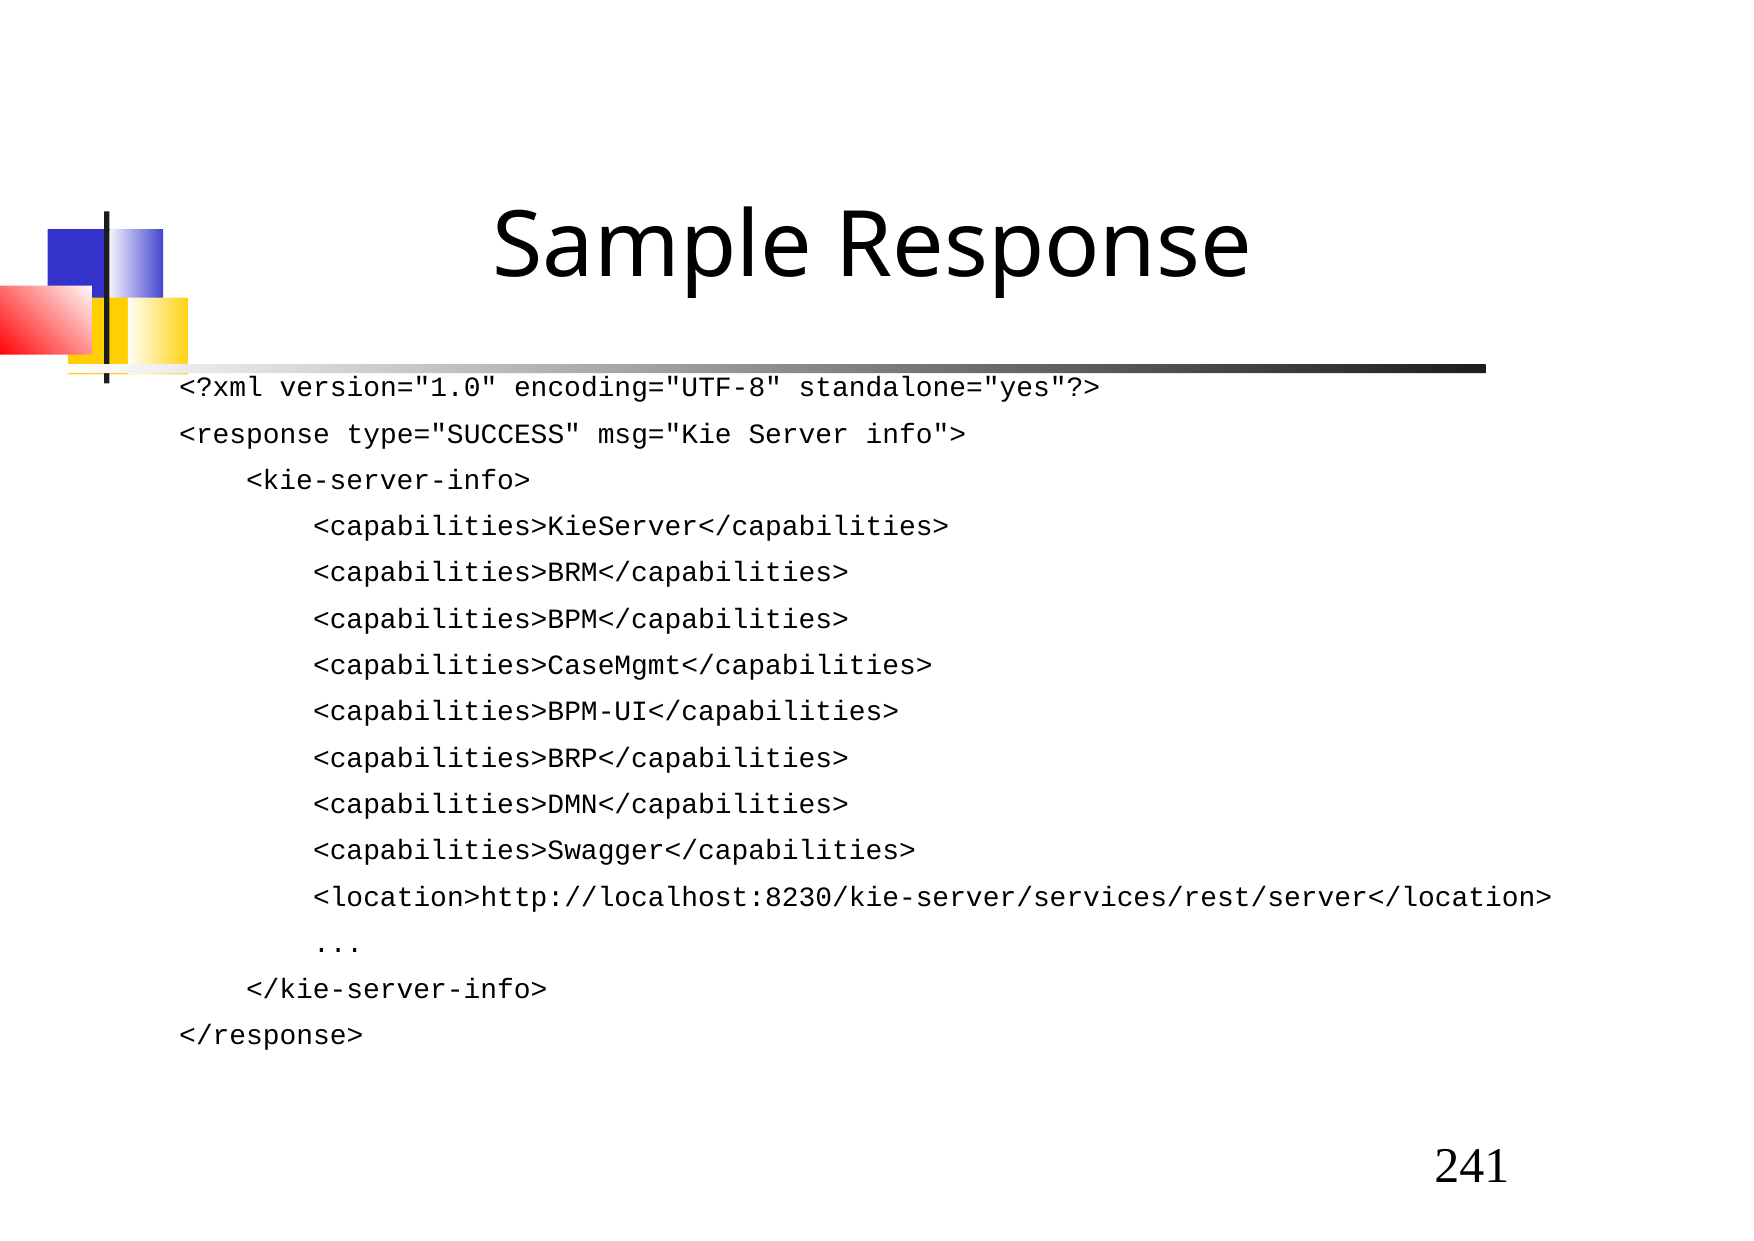

# Sample Response
<?xml version="1.0" encoding="UTF-8" standalone="yes"?>
<response type="SUCCESS" msg="Kie Server info">
 <kie-server-info>
 <capabilities>KieServer</capabilities>
 <capabilities>BRM</capabilities>
 <capabilities>BPM</capabilities>
 <capabilities>CaseMgmt</capabilities>
 <capabilities>BPM-UI</capabilities>
 <capabilities>BRP</capabilities>
 <capabilities>DMN</capabilities>
 <capabilities>Swagger</capabilities>
 <location>http://localhost:8230/kie-server/services/rest/server</location>
 ...
 </kie-server-info>
</response>